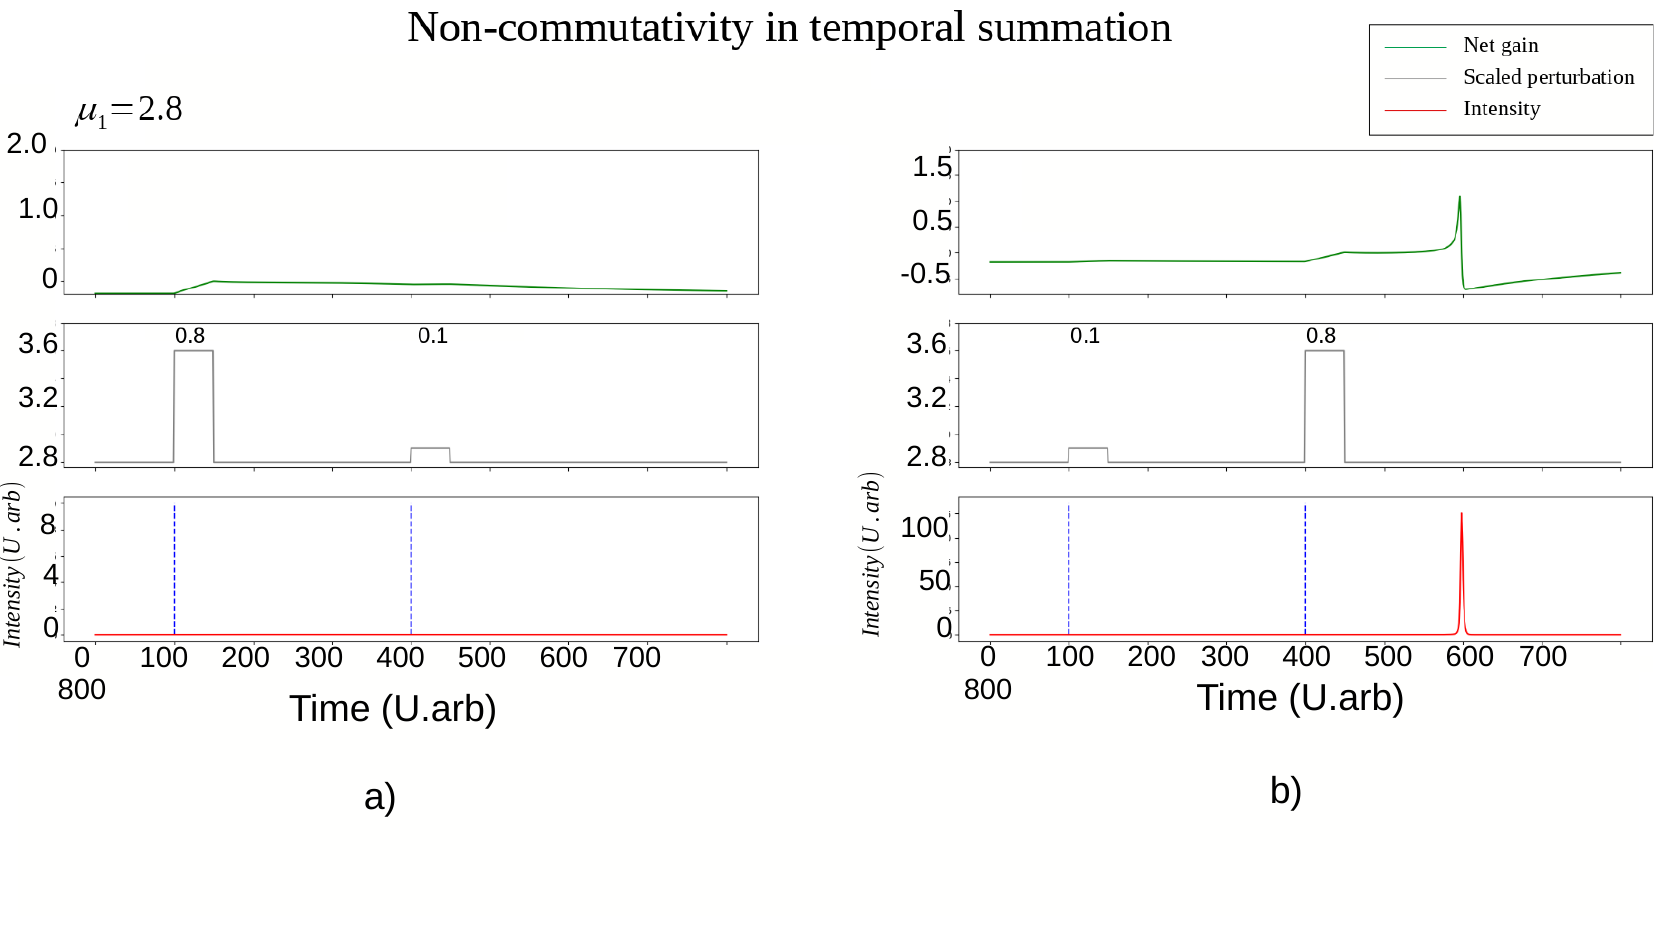

2.0
1.5
1.0
0.5
-0.5
0
3.6
3.6
3.2
3.2
2.8
2.8
8
100
4
50
0
0
 0 100 200 300 400 500 600 700 800
 0 100 200 300 400 500 600 700 800
Time (U.arb)
Time (U.arb)
b)
a)